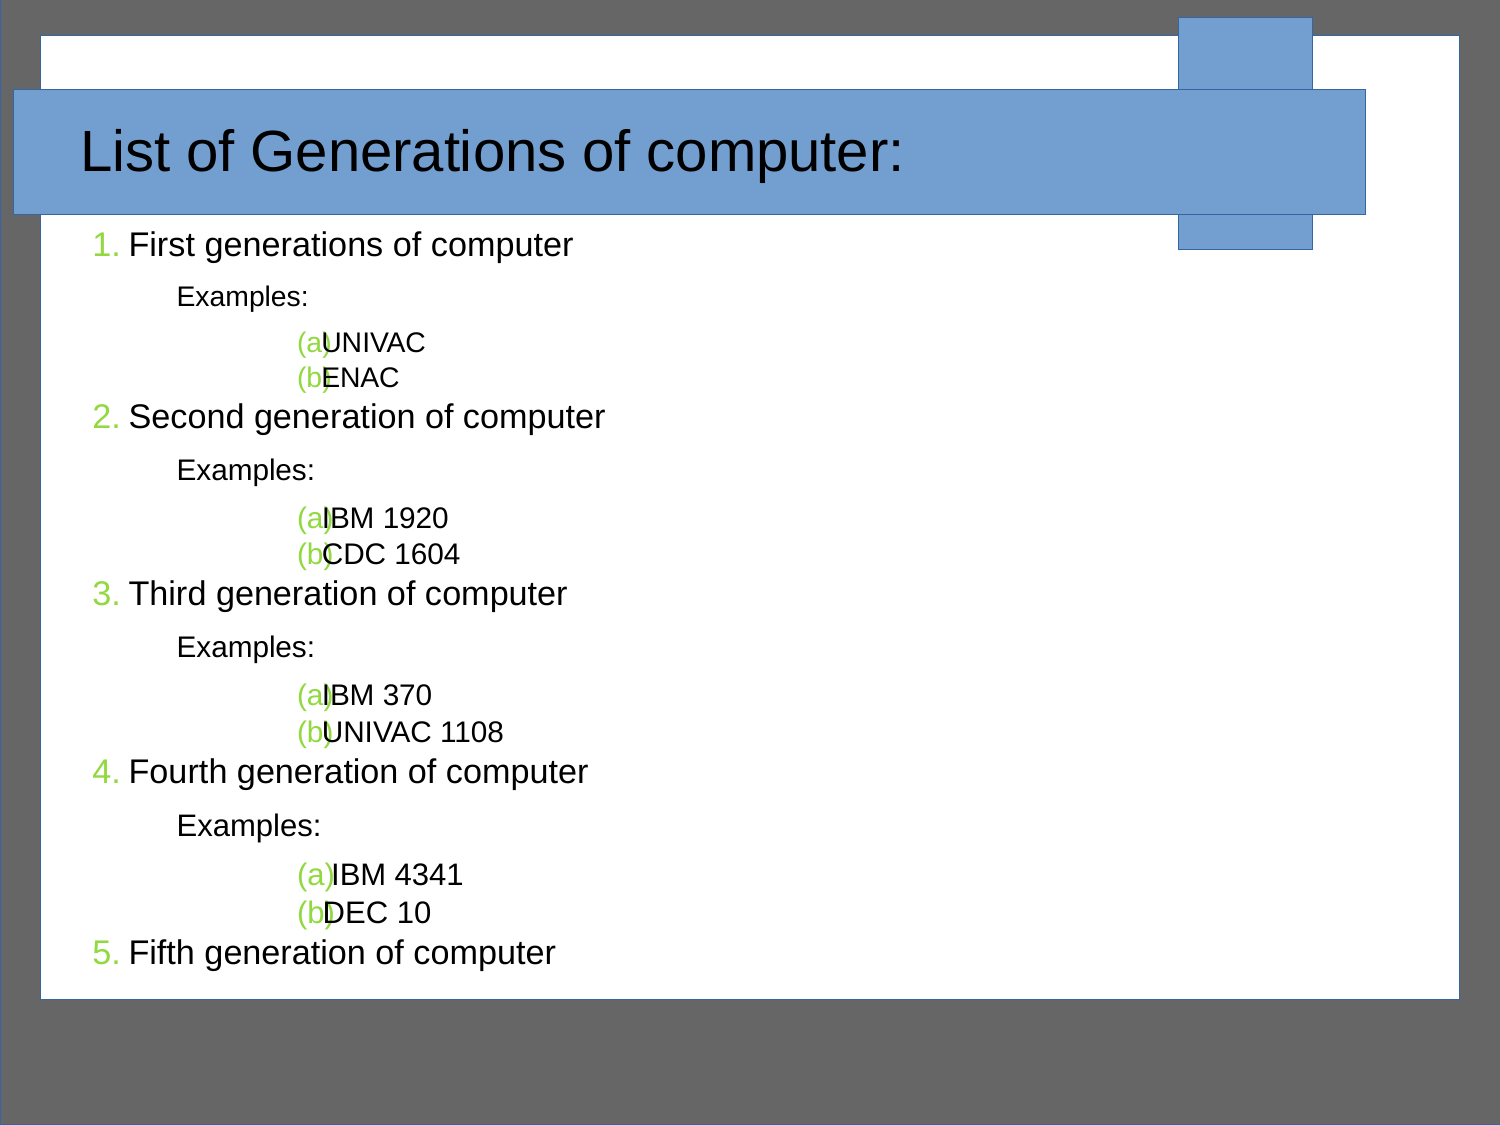

# List of Generations of computer:
First generations of computer
Examples:
UNIVAC
ENAC
Second generation of computer
Examples:
IBM 1920
CDC 1604
Third generation of computer
Examples:
IBM 370
UNIVAC 1108
Fourth generation of computer
Examples:
 IBM 4341
DEC 10
Fifth generation of computer